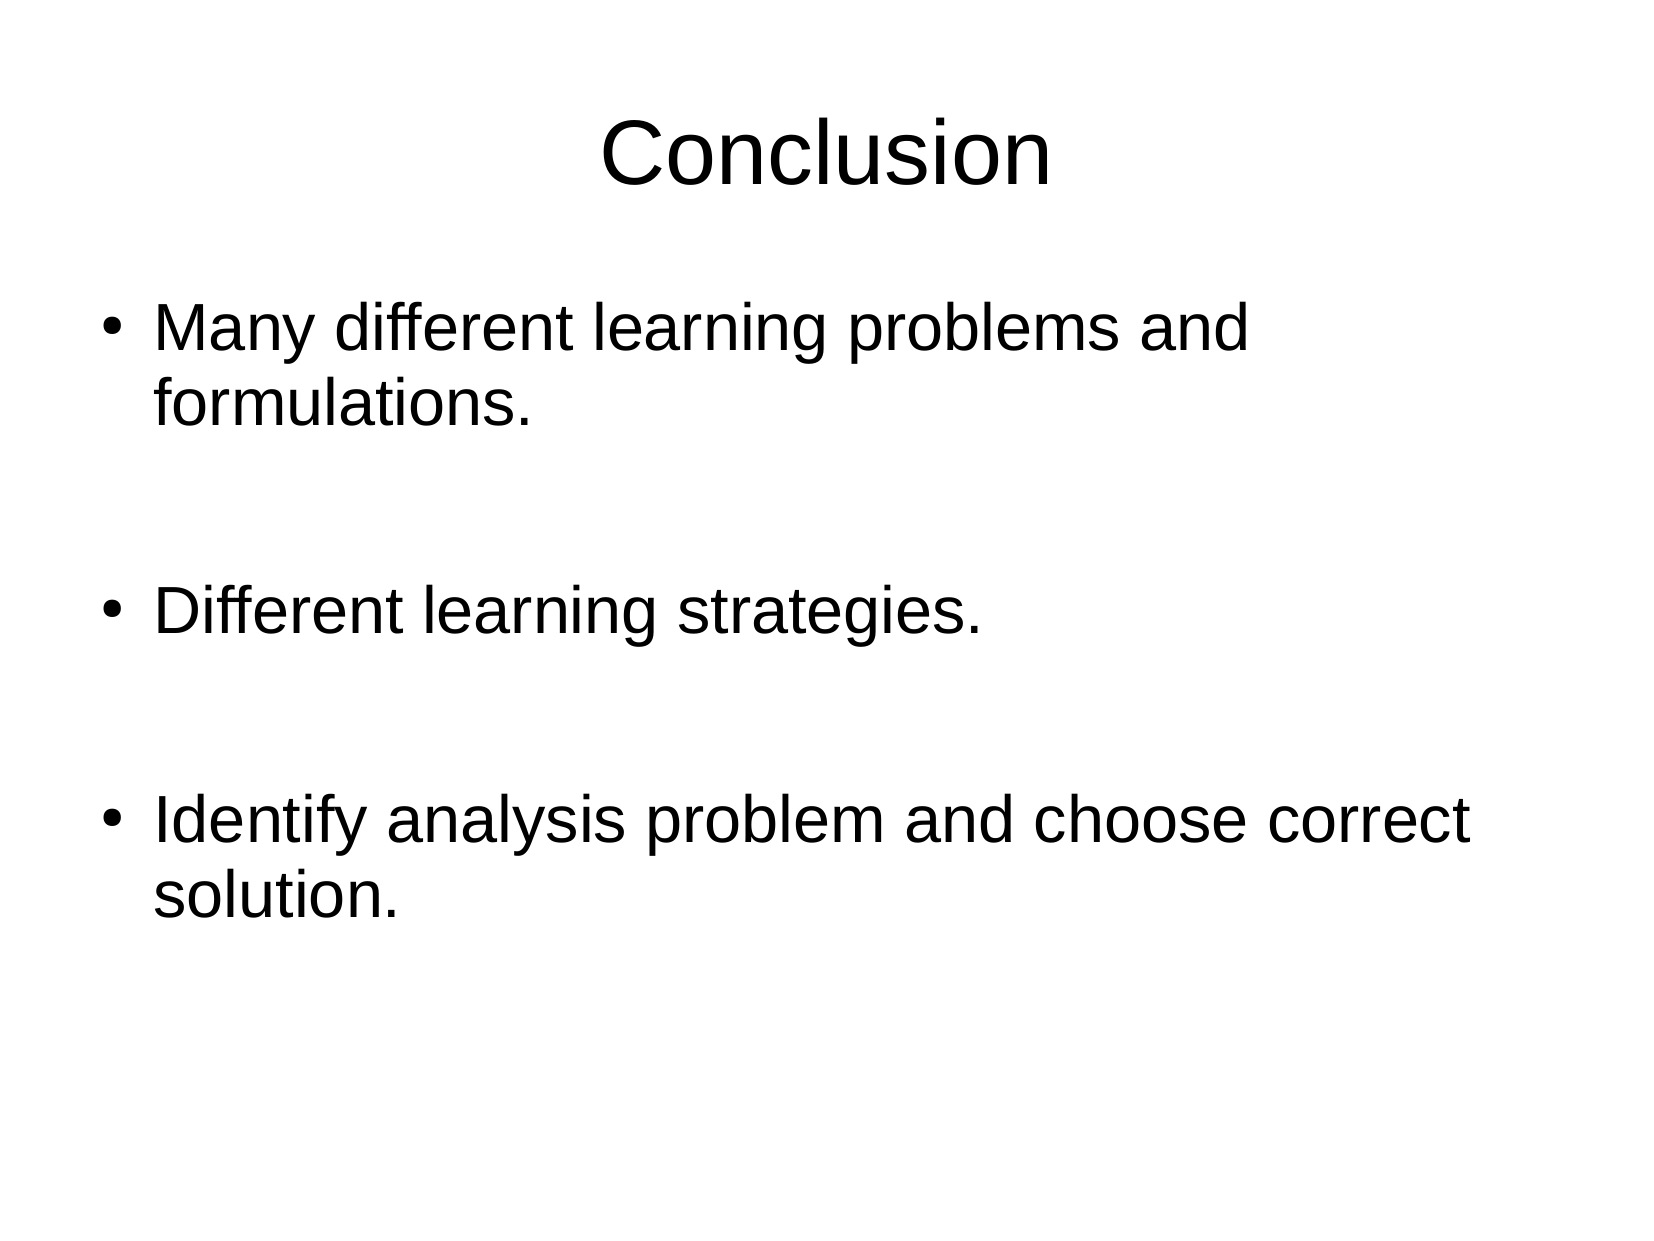

# Conclusion
Many different learning problems and formulations.
Different learning strategies.
Identify analysis problem and choose correct solution.